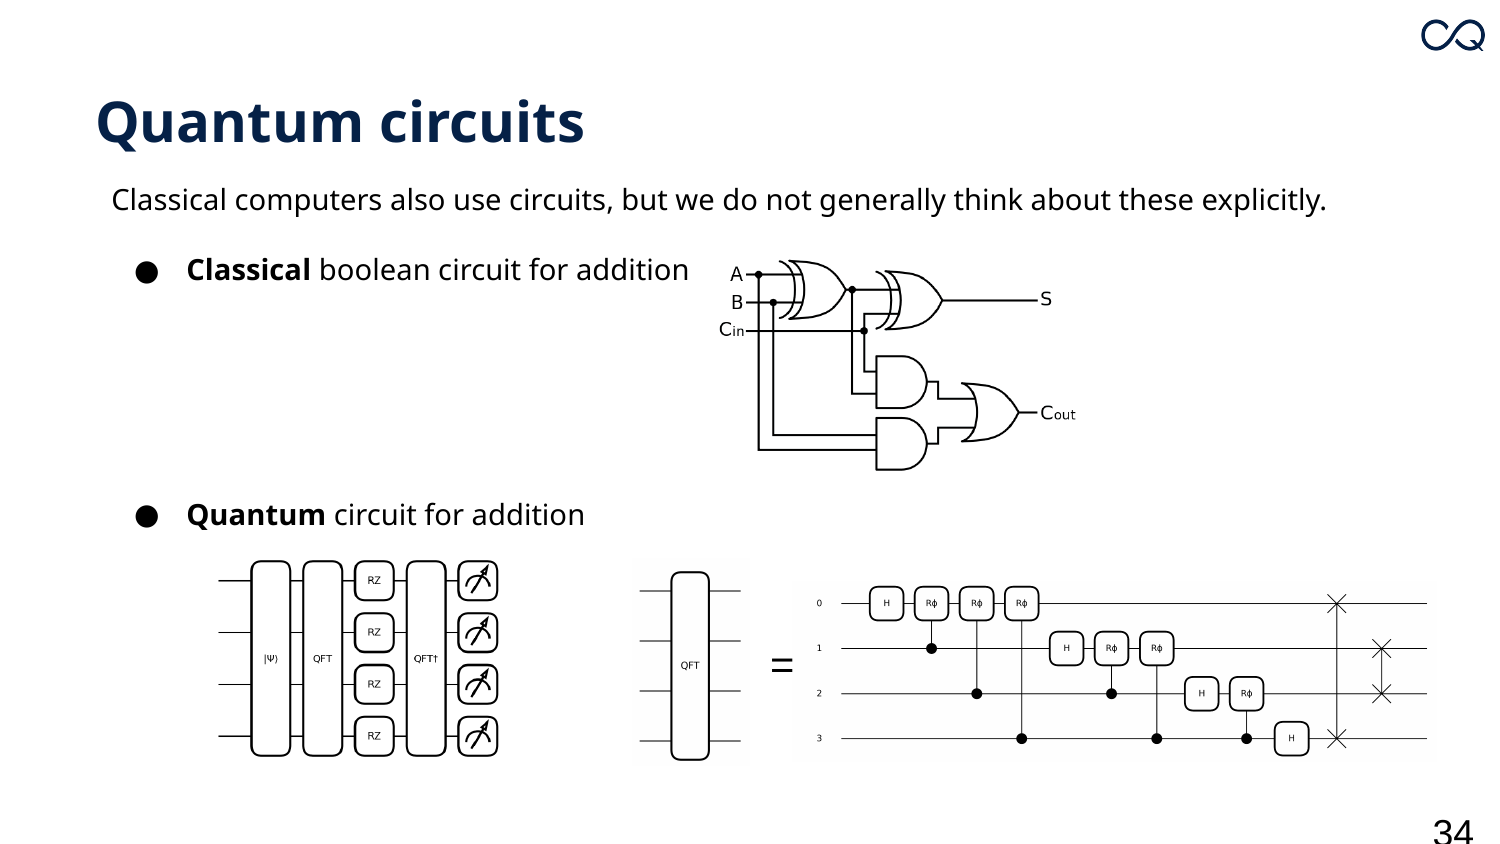

# Quantum circuits
Classical computers also use circuits, but we do not generally think about these explicitly.
Classical boolean circuit for addition
Quantum circuit for addition
=